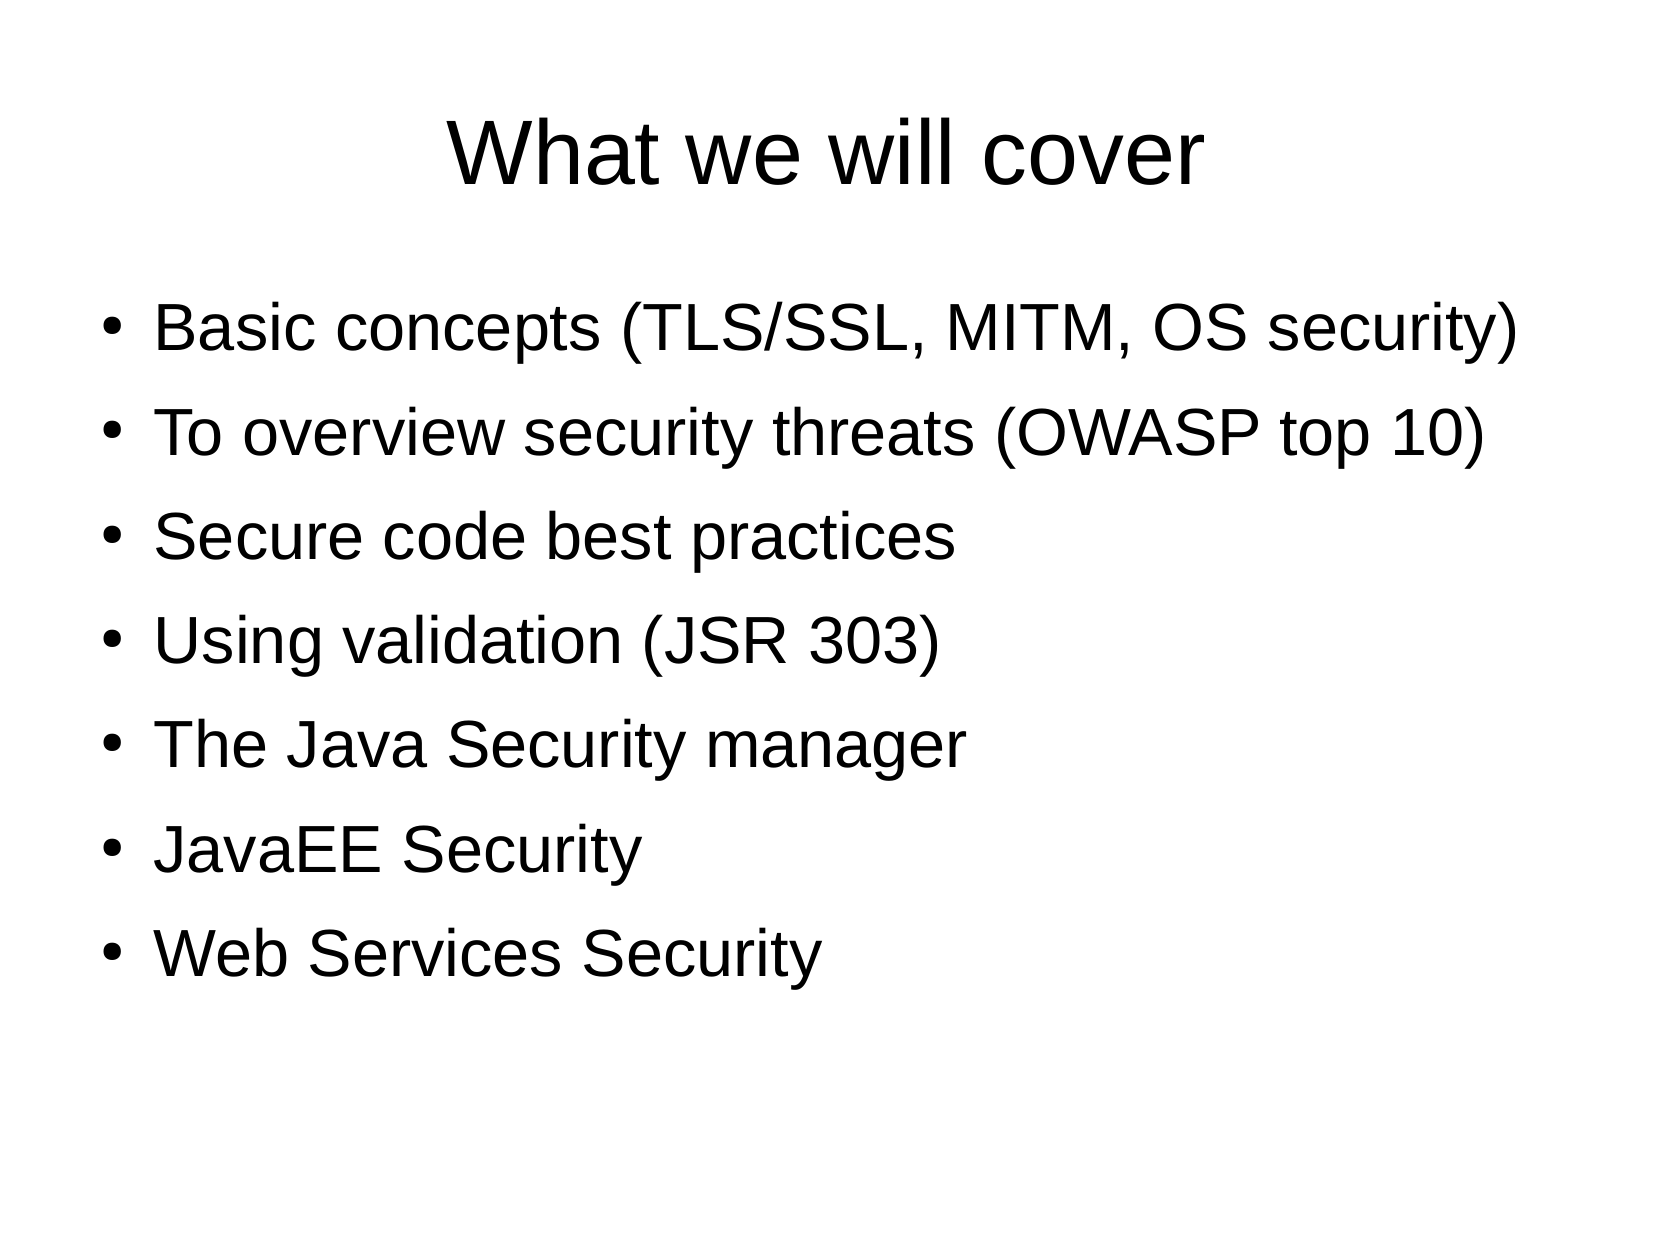

# What we will cover
Basic concepts (TLS/SSL, MITM, OS security)
To overview security threats (OWASP top 10)
Secure code best practices
Using validation (JSR 303)
The Java Security manager
JavaEE Security
Web Services Security